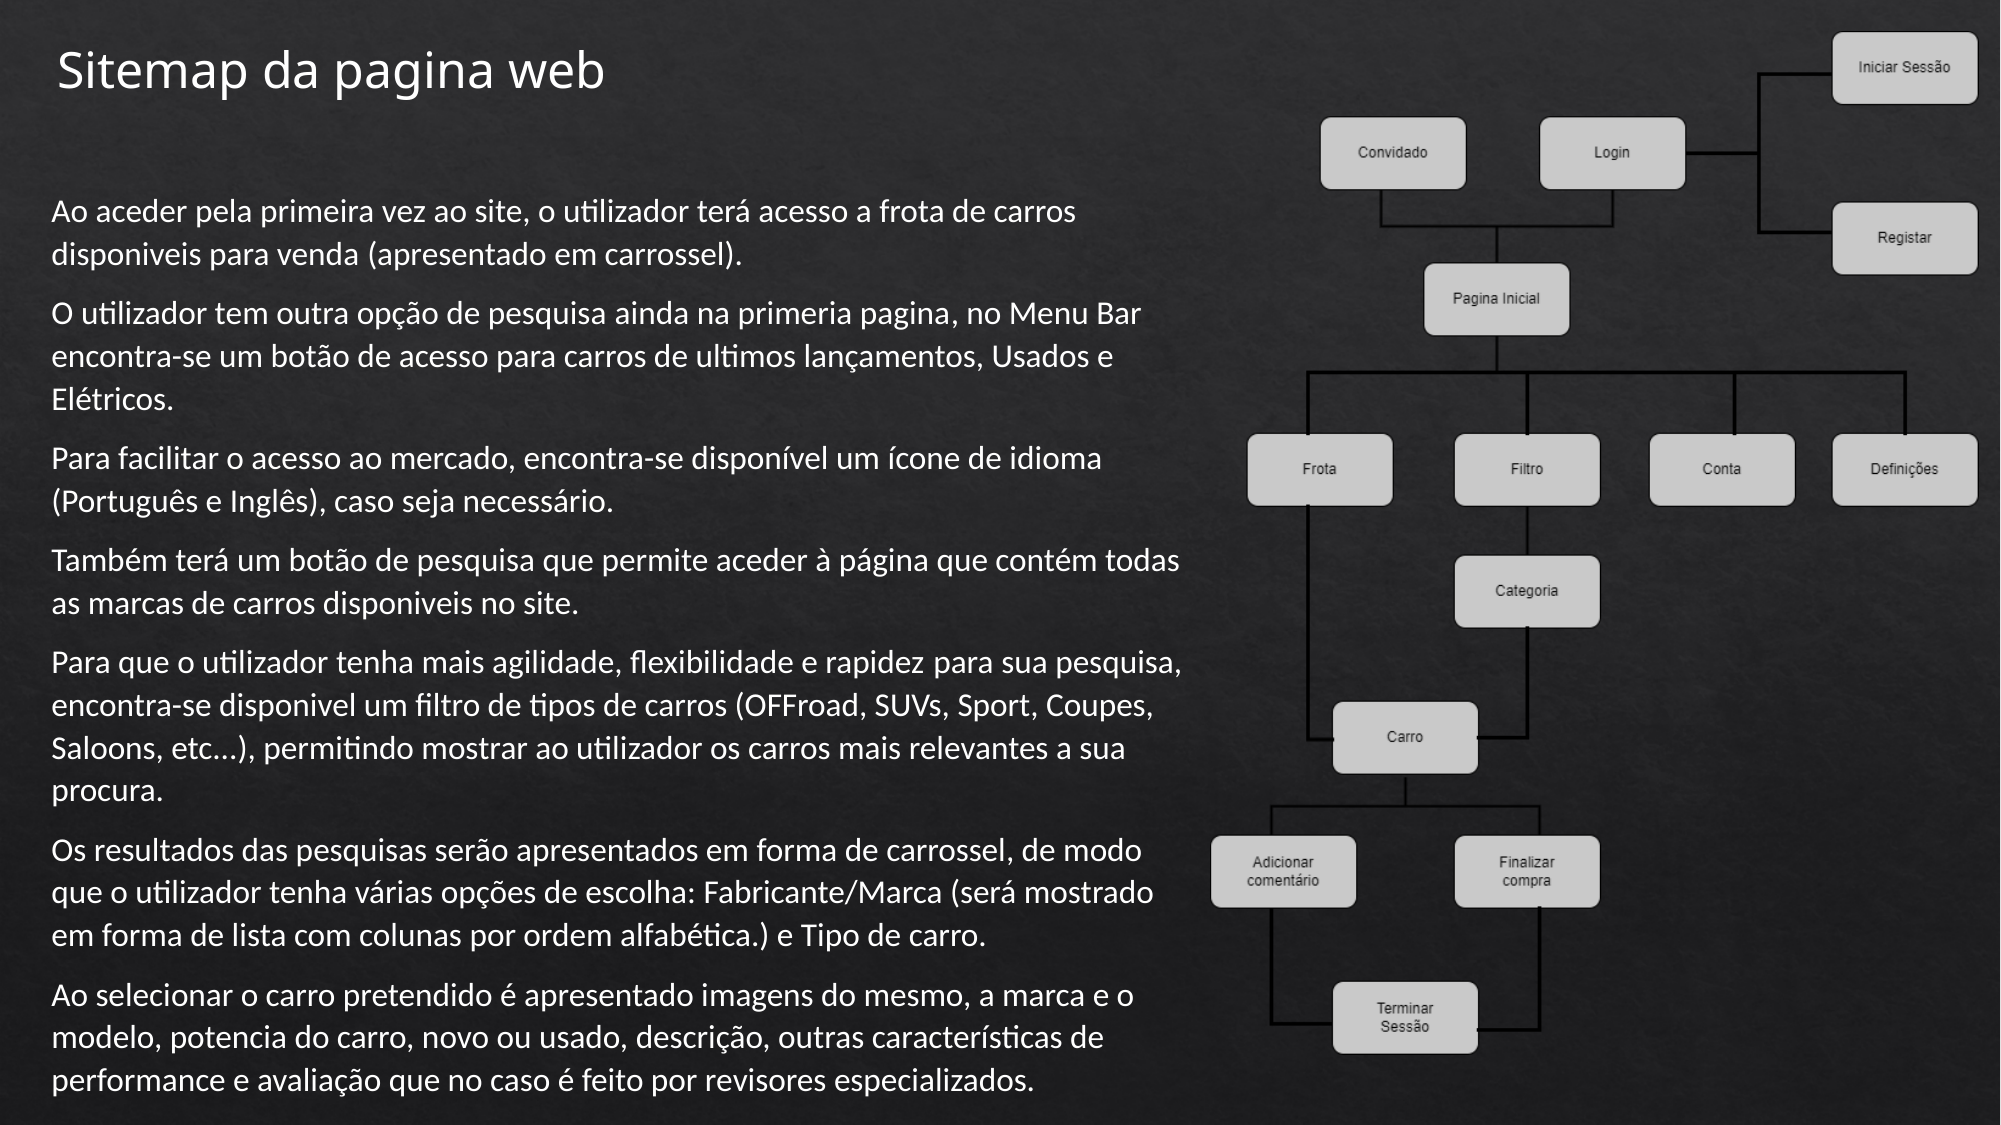

Sitemap da pagina web
Ao aceder pela primeira vez ao site, o utilizador terá acesso a frota de carros disponiveis para venda (apresentado em carrossel).
O utilizador tem outra opção de pesquisa ainda na primeria pagina, no Menu Bar encontra-se um botão de acesso para carros de ultimos lançamentos, Usados e Elétricos.
Para facilitar o acesso ao mercado, encontra-se disponível um ícone de idioma (Português e Inglês), caso seja necessário.
Também terá um botão de pesquisa que permite aceder à página que contém todas as marcas de carros disponiveis no site.
Para que o utilizador tenha mais agilidade, flexibilidade e rapidez para sua pesquisa, encontra-se disponivel um filtro de tipos de carros (OFFroad, SUVs, Sport, Coupes, Saloons, etc...), permitindo mostrar ao utilizador os carros mais relevantes a sua procura.
Os resultados das pesquisas serão apresentados em forma de carrossel, de modo que o utilizador tenha várias opções de escolha: Fabricante/Marca (será mostrado em forma de lista com colunas por ordem alfabética.) e Tipo de carro.
Ao selecionar o carro pretendido é apresentado imagens do mesmo, a marca e o modelo, potencia do carro, novo ou usado, descrição, outras características de performance e avaliação que no caso é feito por revisores especializados.